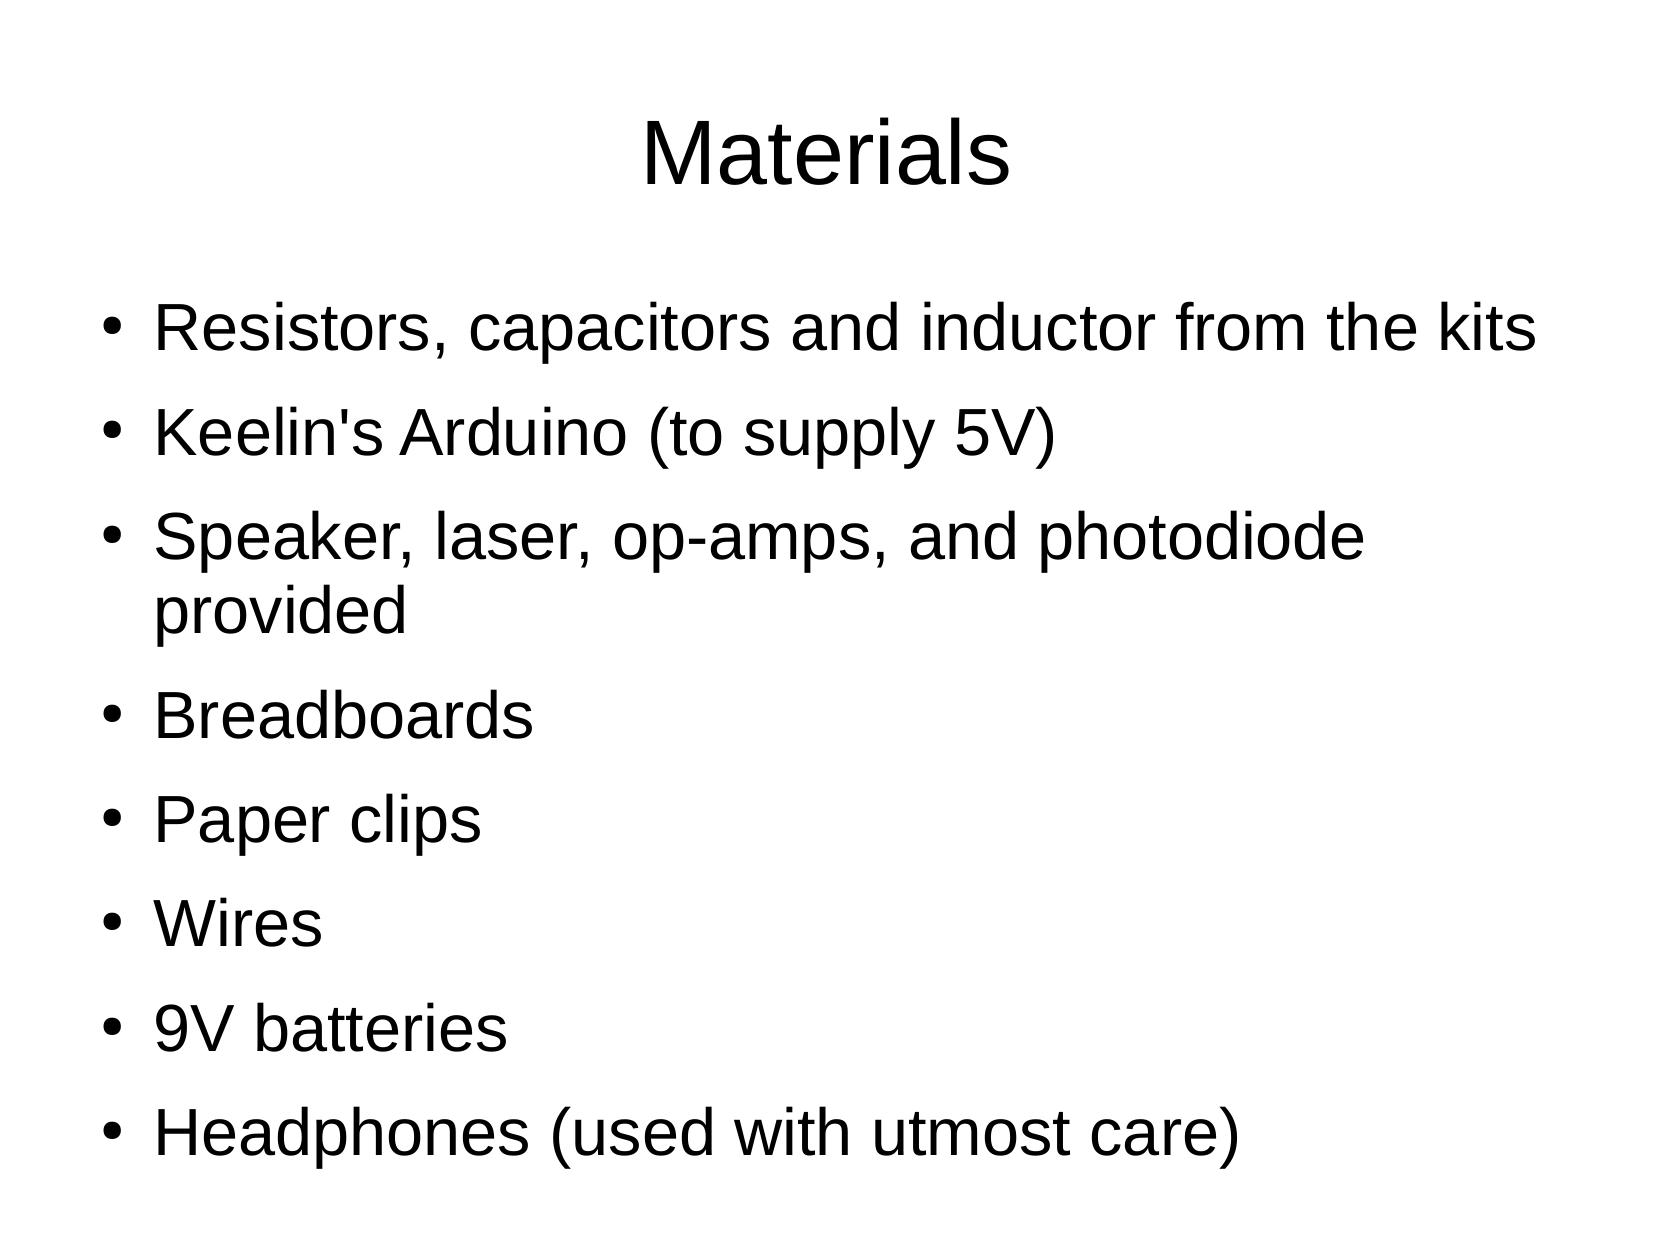

# Materials
Resistors, capacitors and inductor from the kits
Keelin's Arduino (to supply 5V)
Speaker, laser, op-amps, and photodiode provided
Breadboards
Paper clips
Wires
9V batteries
Headphones (used with utmost care)